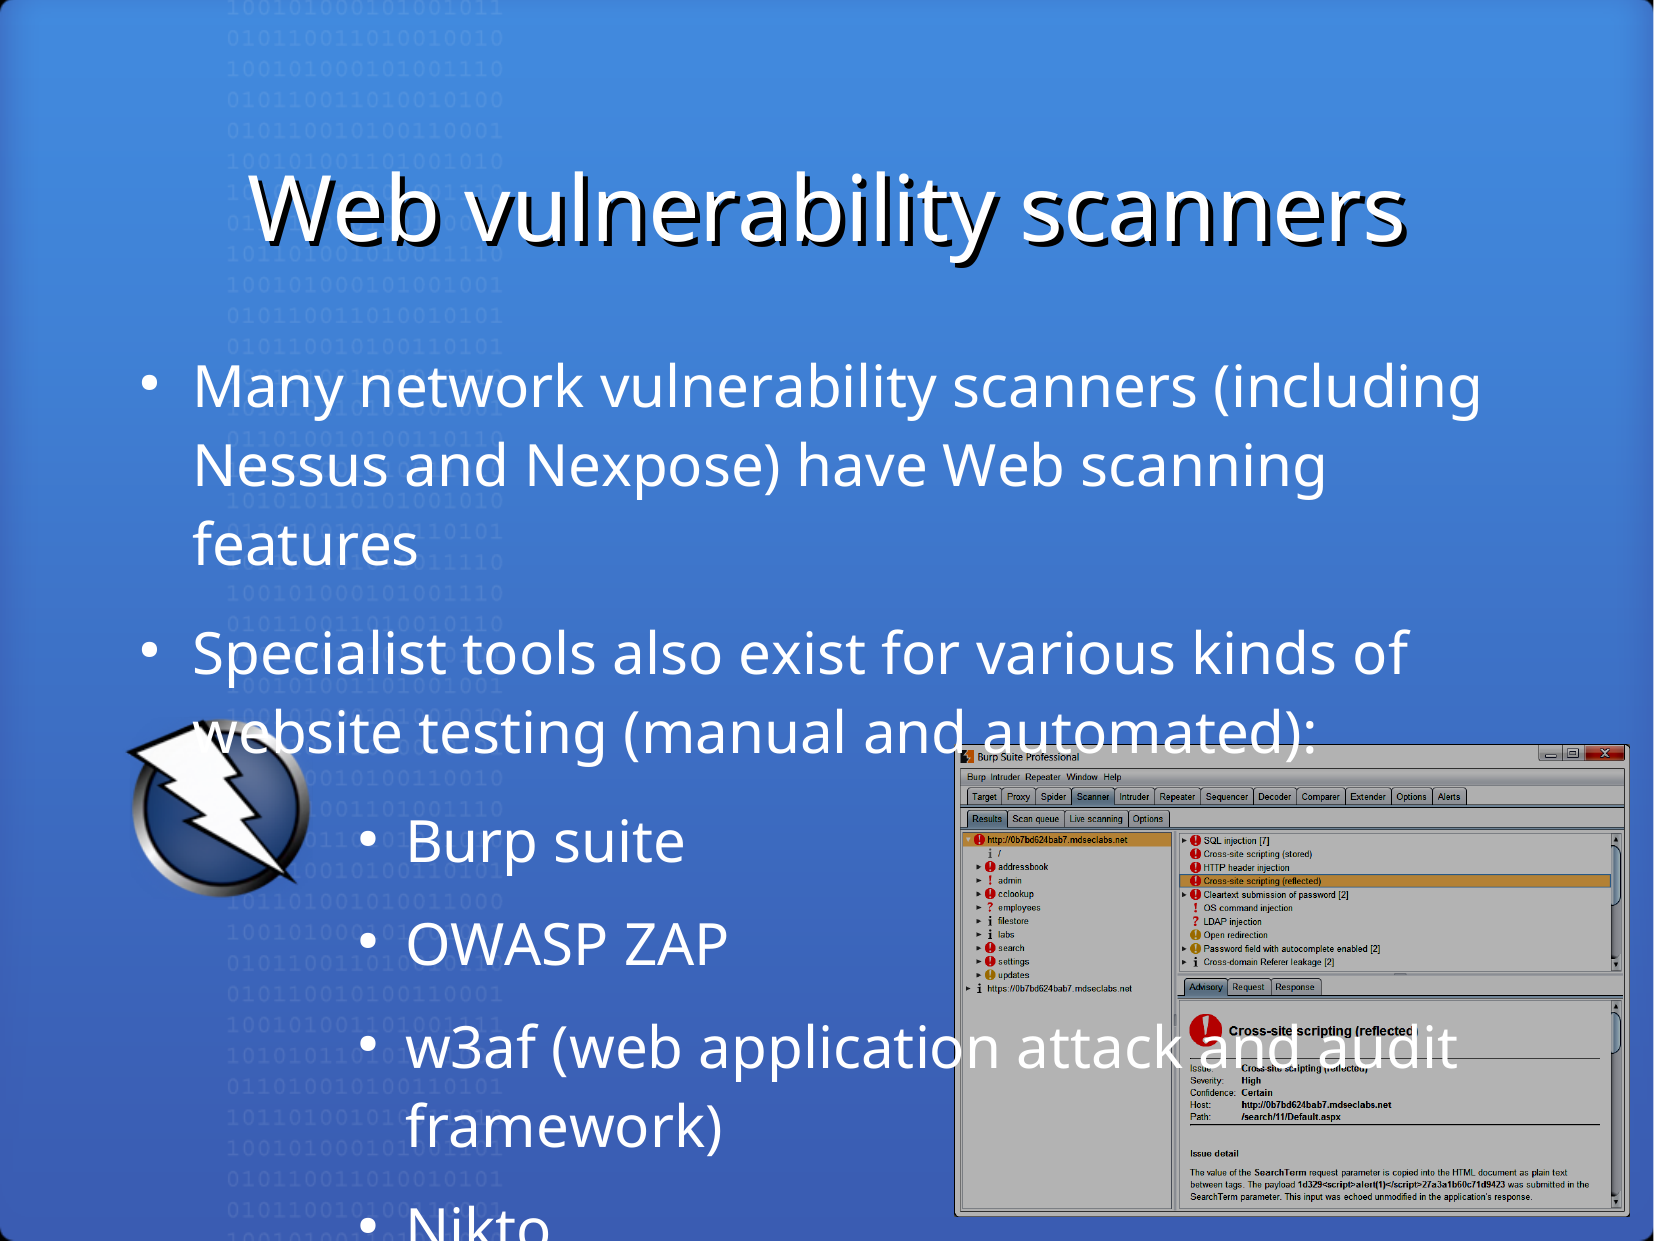

# Web vulnerability scanners
Many network vulnerability scanners (including Nessus and Nexpose) have Web scanning features
Specialist tools also exist for various kinds of website testing (manual and automated):
Burp suite
OWASP ZAP
w3af (web application attack and audit framework)
Nikto